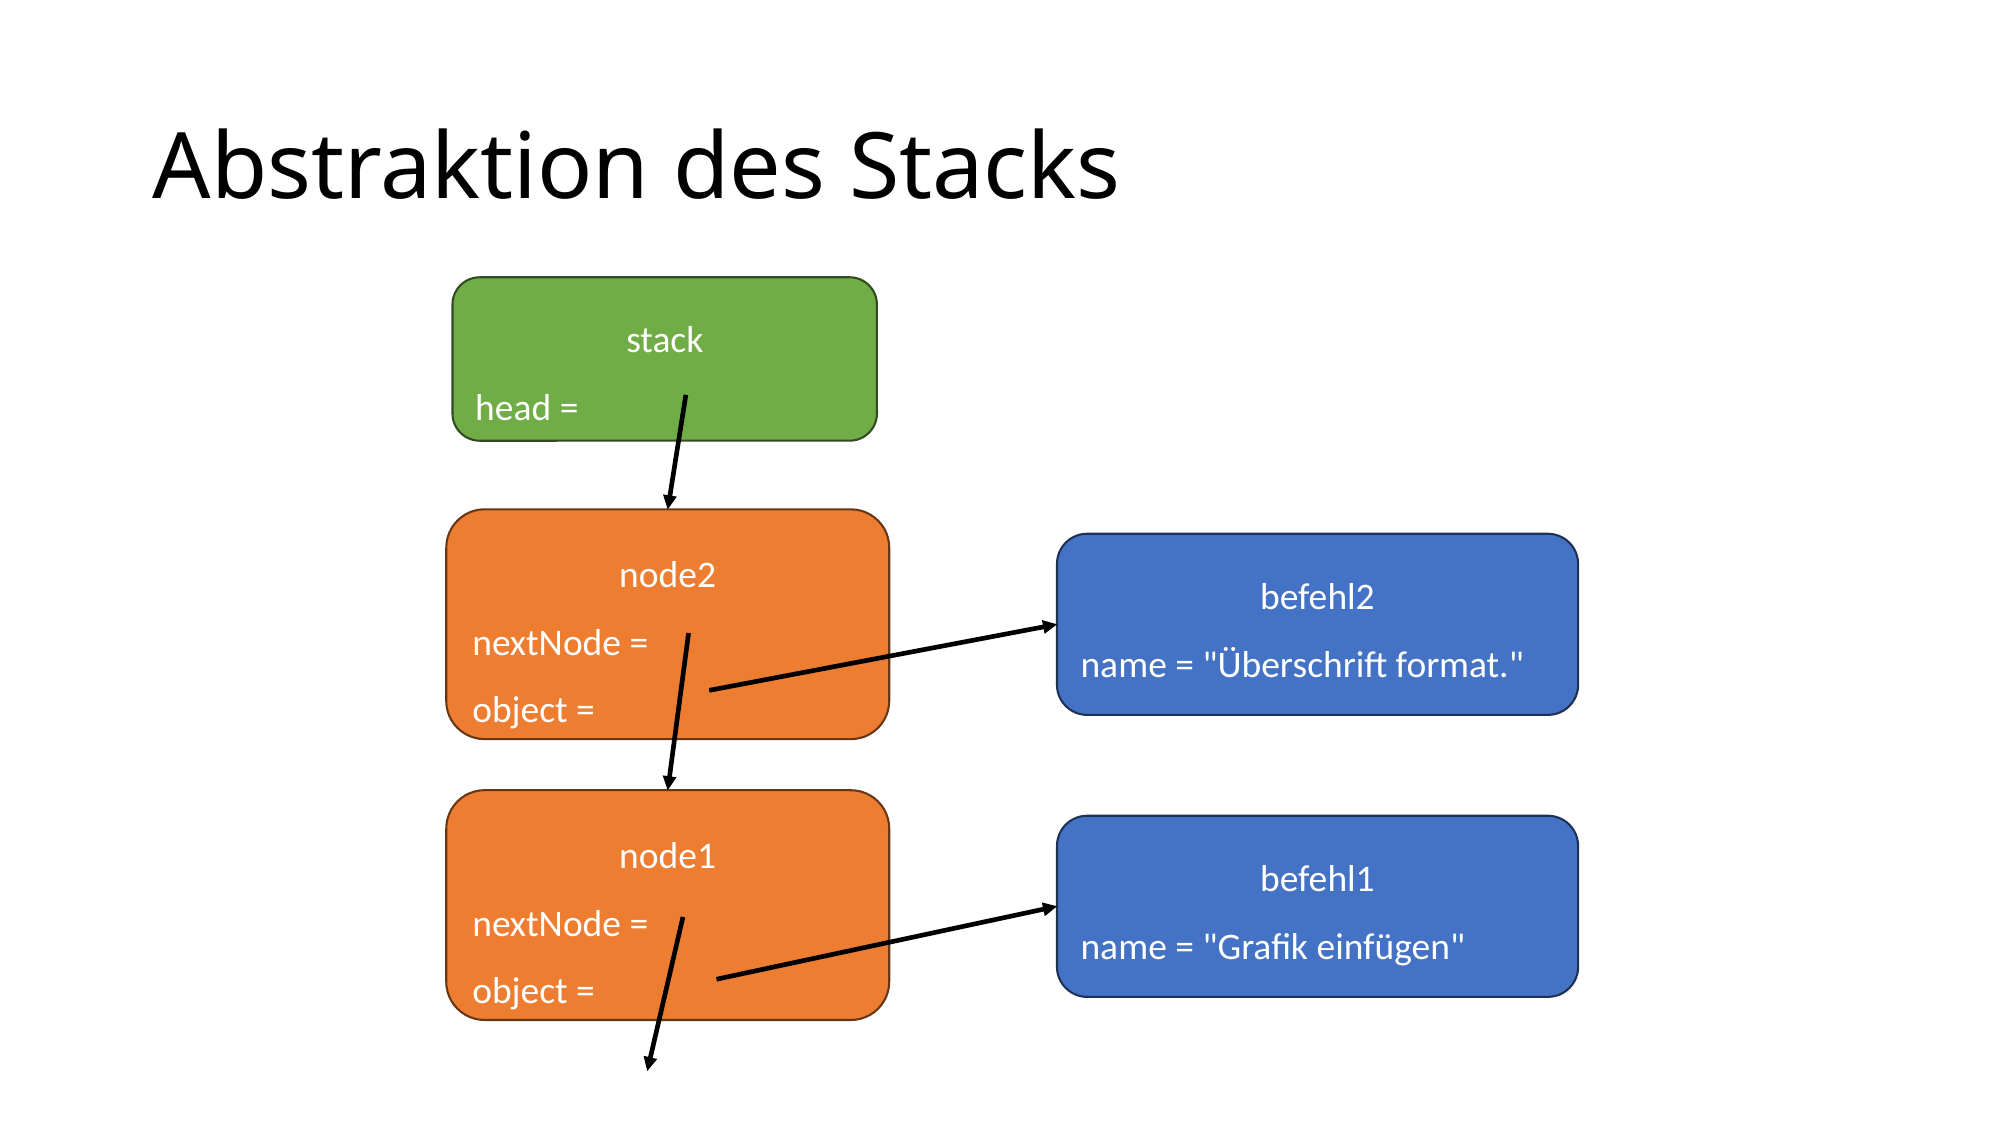

# Abstraktion des Stacks
stack
head =
node2
nextNode =
object =
befehl2
name = "Überschrift format."
node1
nextNode =
object =
befehl1
name = "Grafik einfügen"